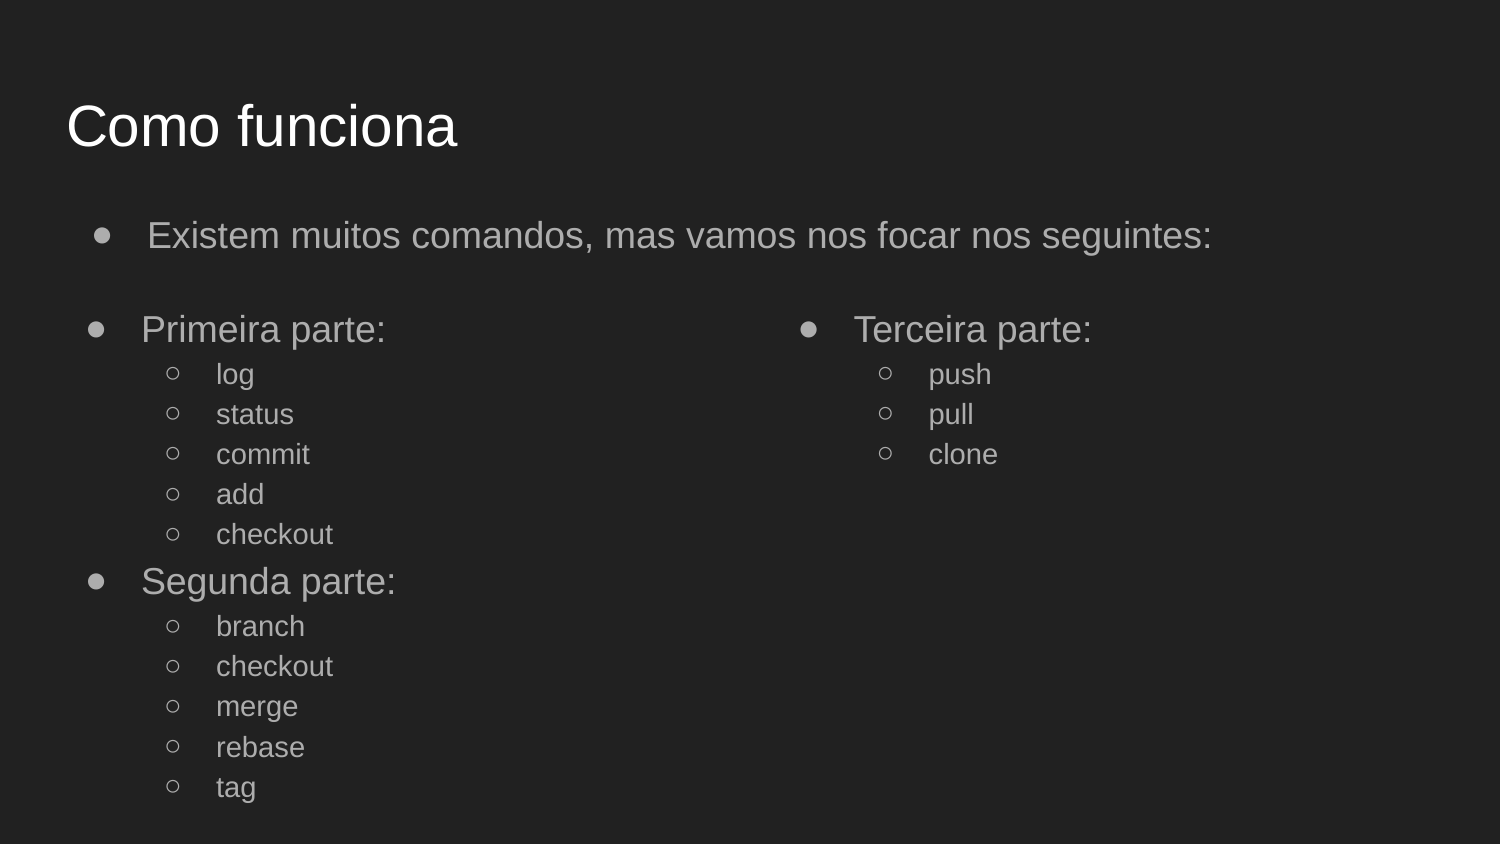

# Como funciona
Existem muitos comandos, mas vamos nos focar nos seguintes:
Primeira parte:
log
status
commit
add
checkout
Segunda parte:
branch
checkout
merge
rebase
tag
Terceira parte:
push
pull
clone